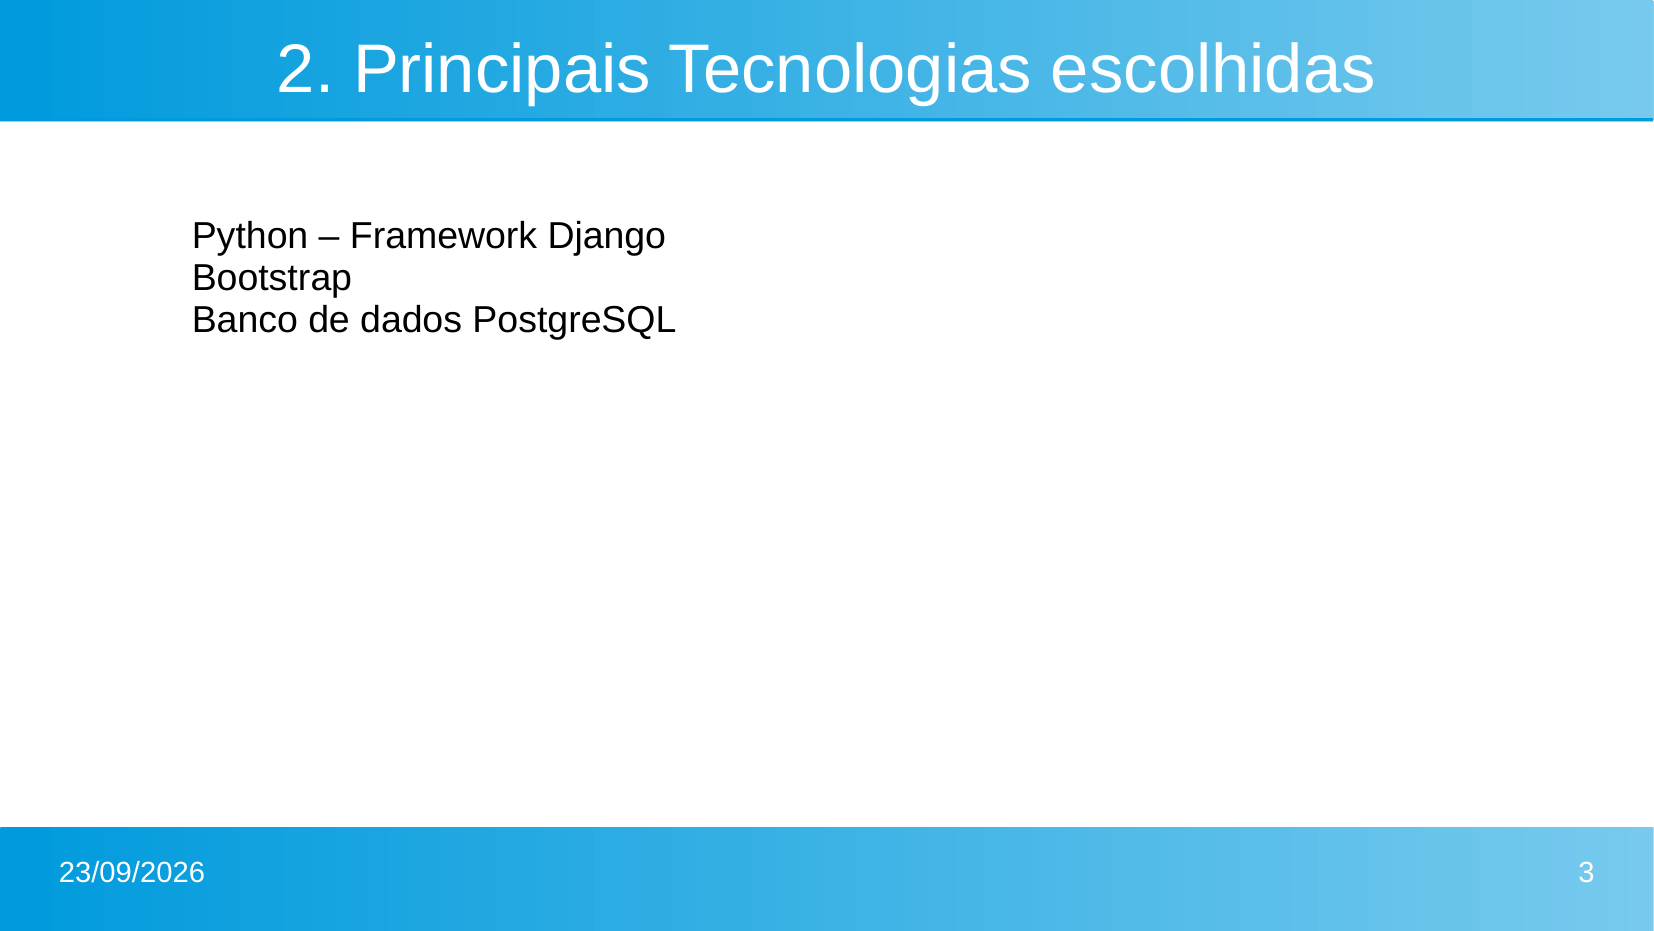

# 2. Principais Tecnologias escolhidas
Python – Framework Django
Bootstrap
Banco de dados PostgreSQL
3